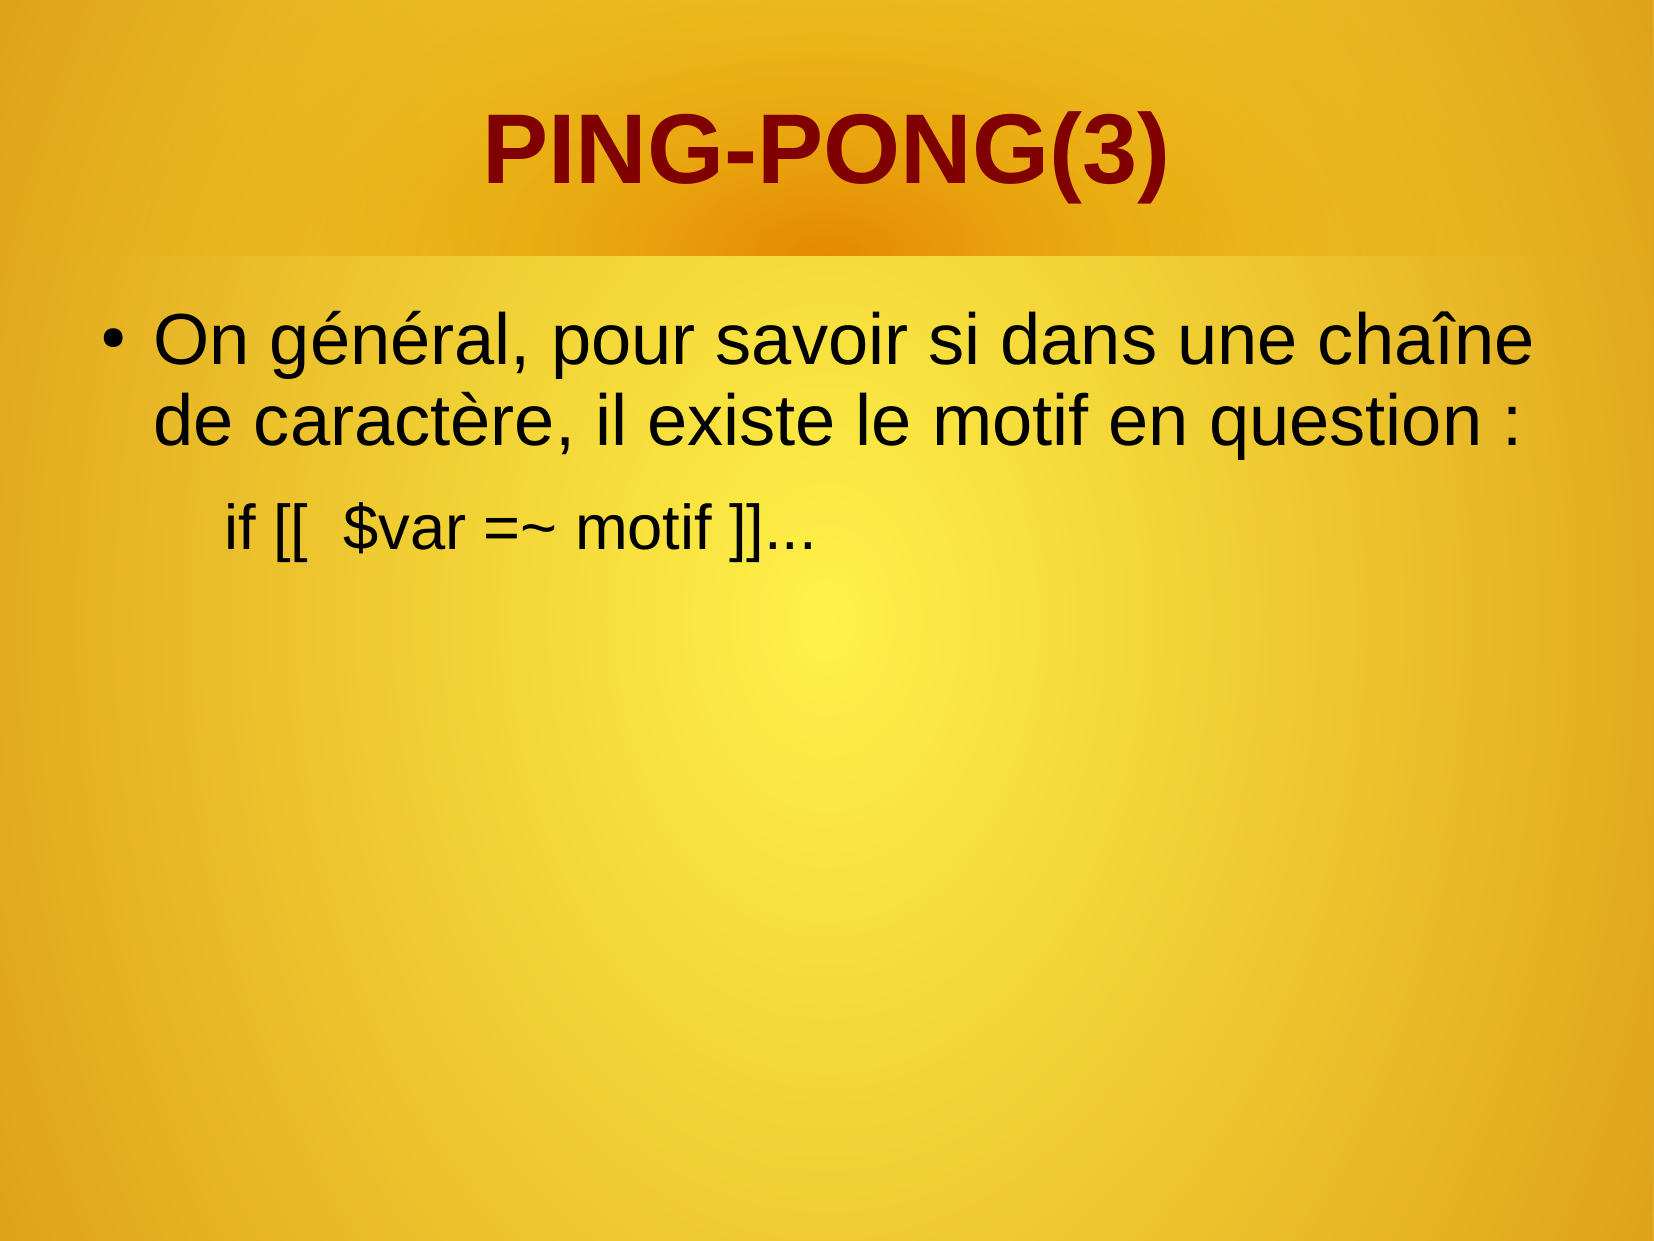

# PING-PONG(3)
On général, pour savoir si dans une chaîne de caractère, il existe le motif en question :
if [[ $var =~ motif ]]...